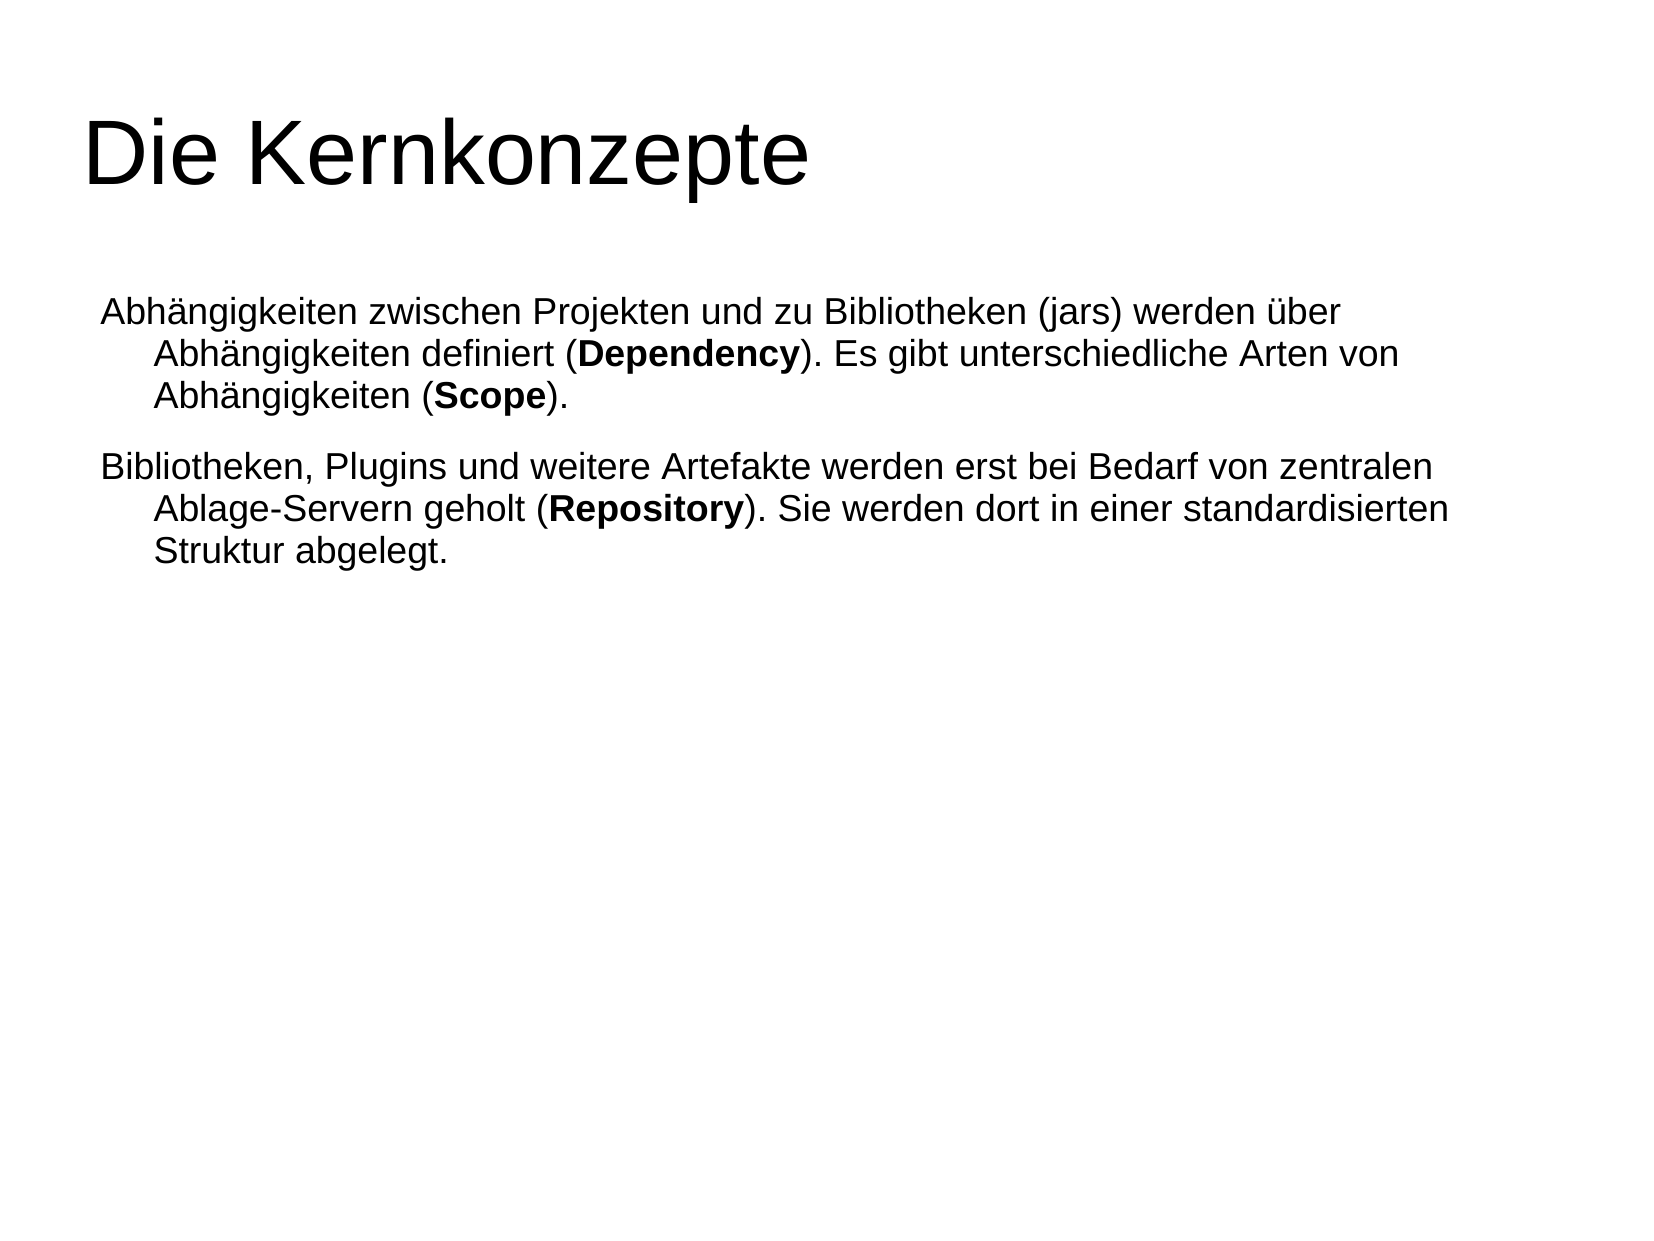

# Die Kernkonzepte
Abhängigkeiten zwischen Projekten und zu Bibliotheken (jars) werden über Abhängigkeiten definiert (Dependency). Es gibt unterschiedliche Arten von Abhängigkeiten (Scope).
Bibliotheken, Plugins und weitere Artefakte werden erst bei Bedarf von zentralen Ablage-Servern geholt (Repository). Sie werden dort in einer standardisierten Struktur abgelegt.